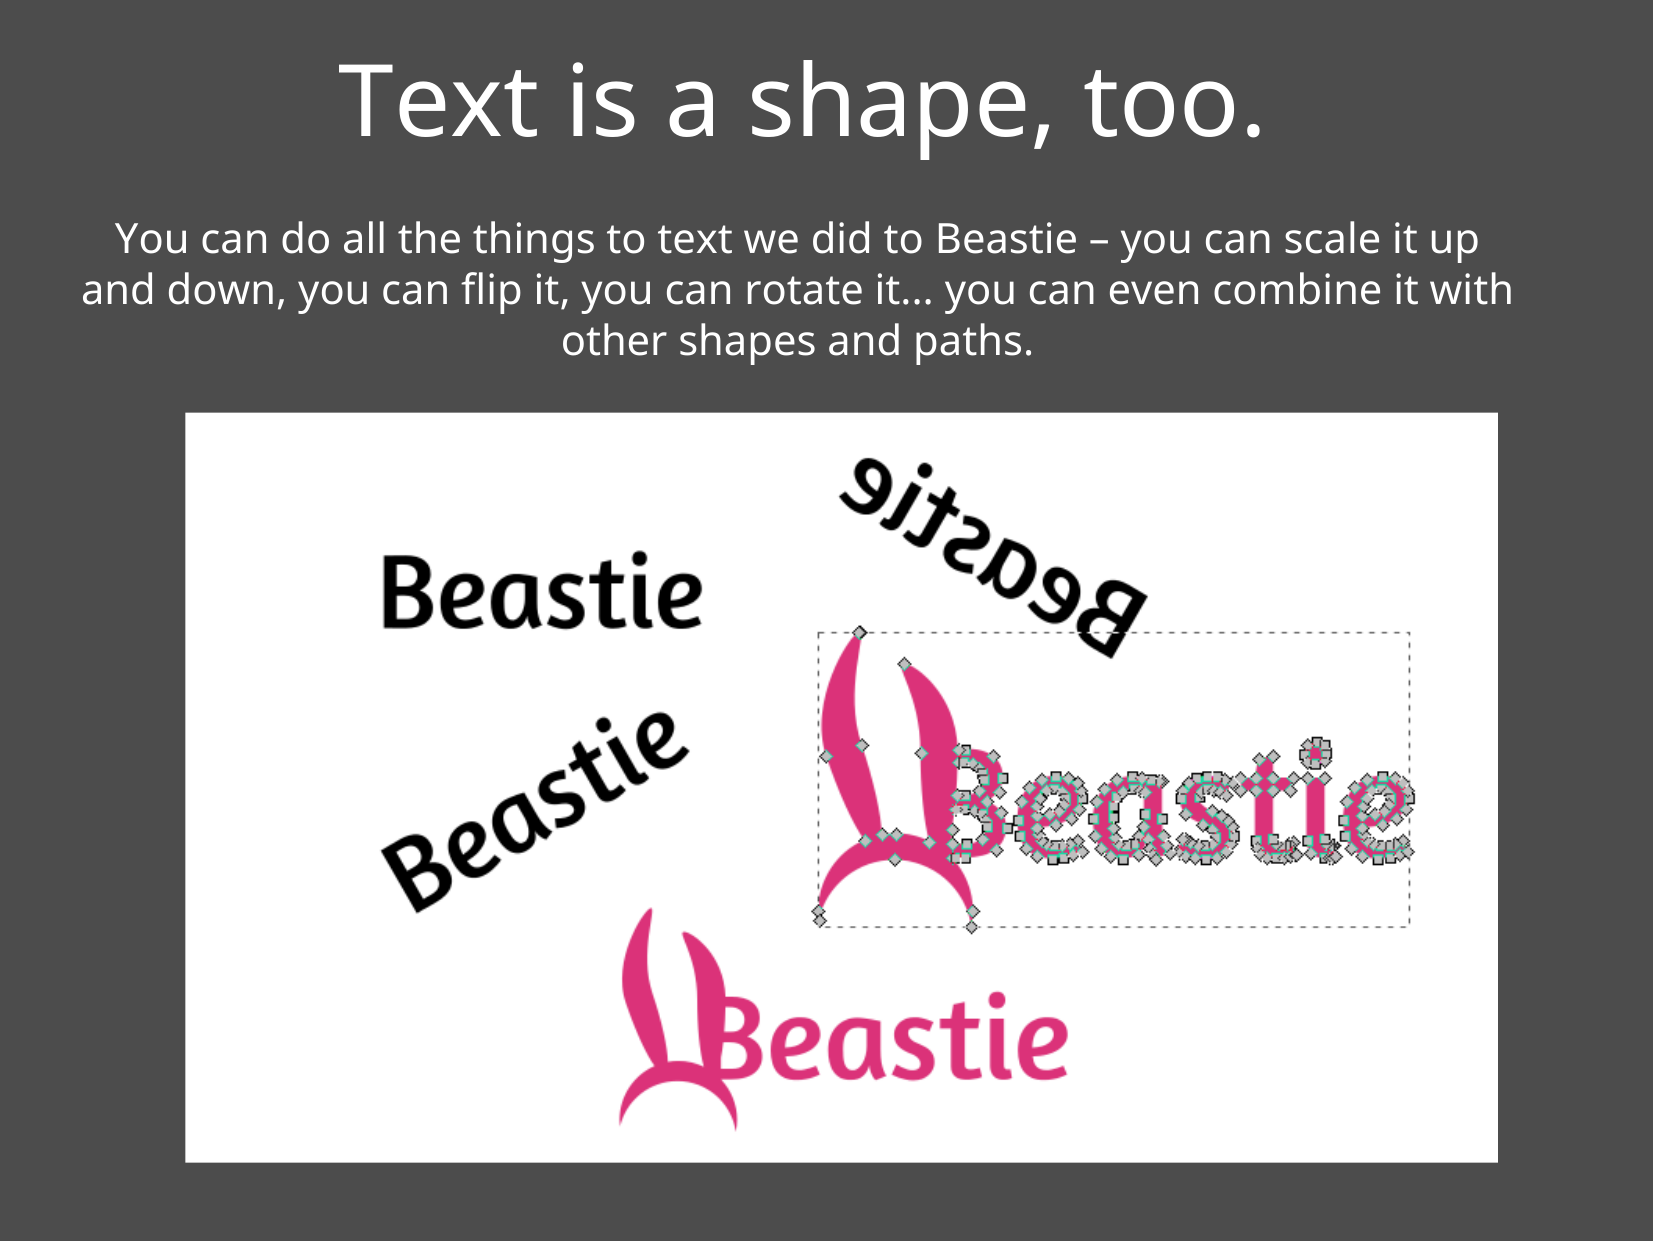

# Text is a shape, too.
You can do all the things to text we did to Beastie – you can scale it up and down, you can flip it, you can rotate it... you can even combine it with other shapes and paths.